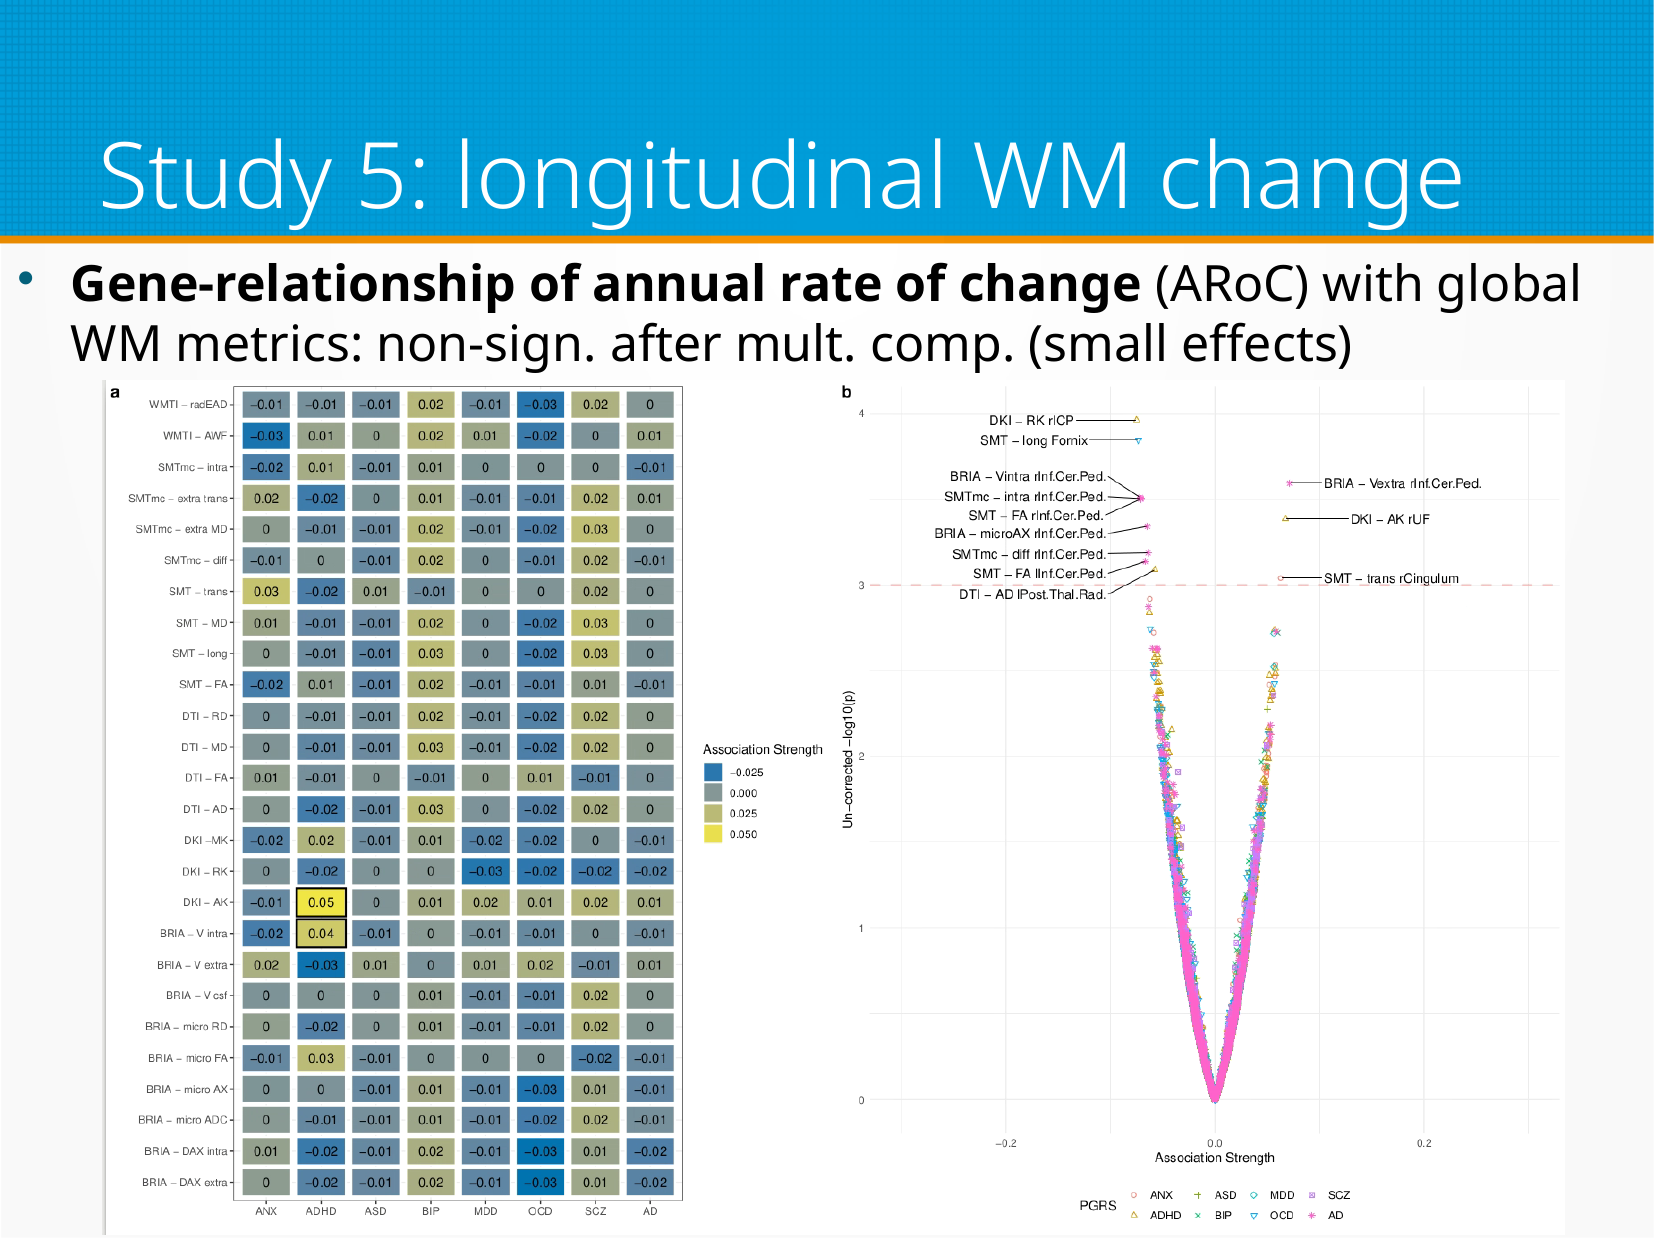

# Study 5: longitudinal WM change
Gene-relationship of annual rate of change (ARoC) with global WM metrics: non-sign. after mult. comp. (small effects)